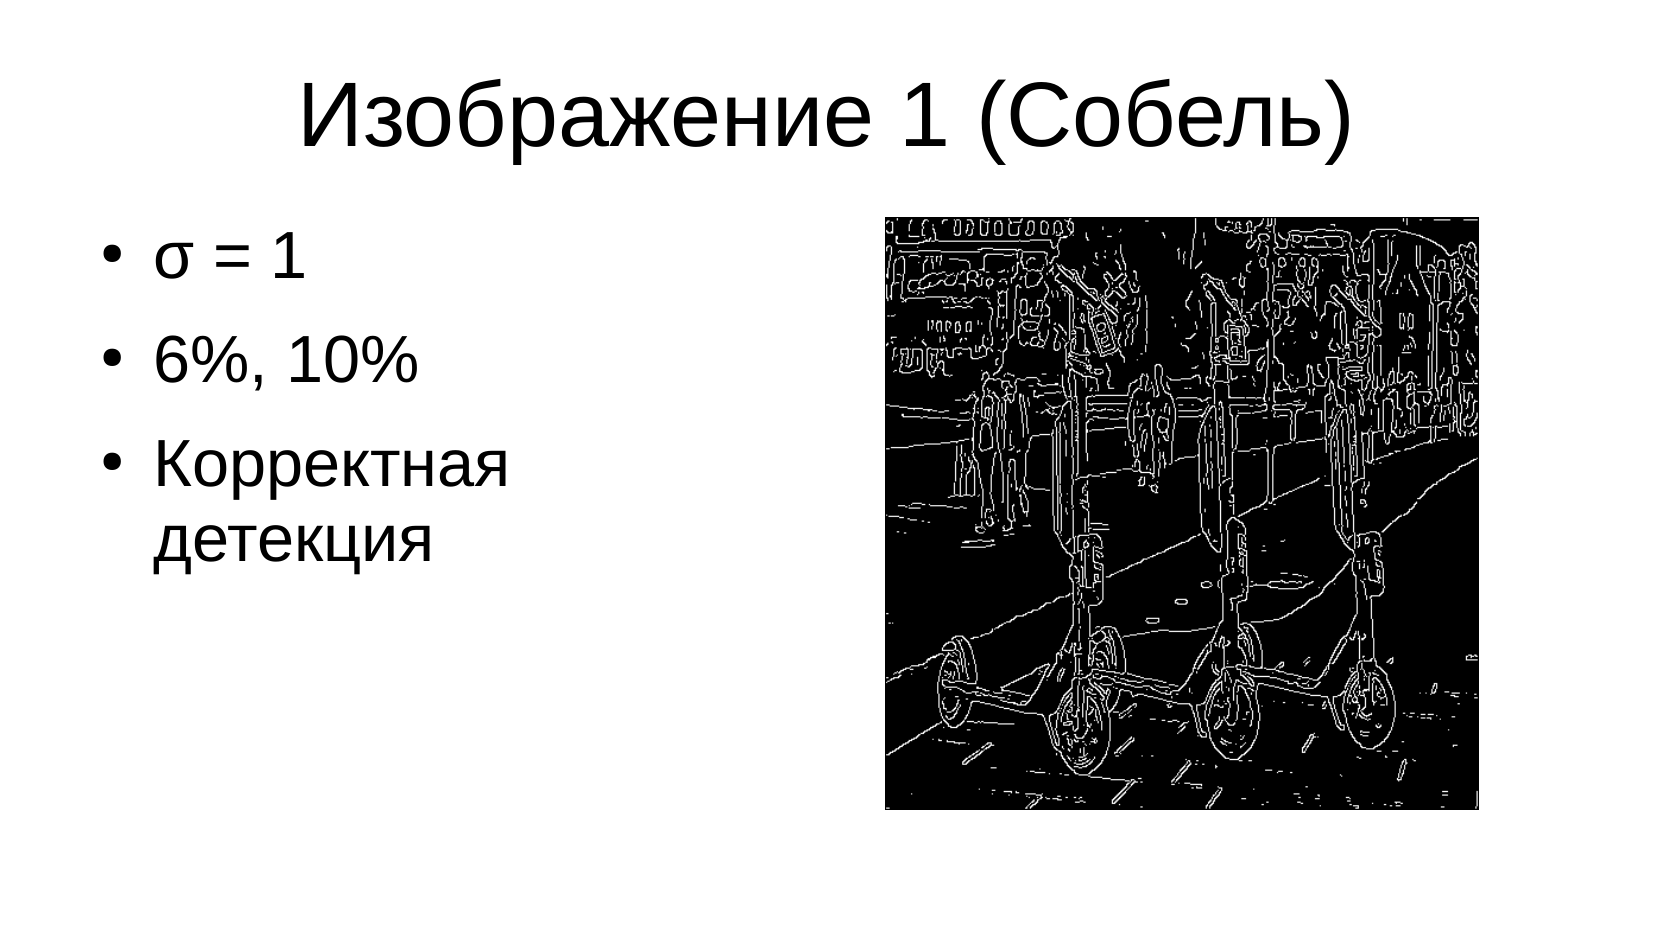

# Изображение 1 (Собель)
σ = 1
6%, 10%
Корректная детекция